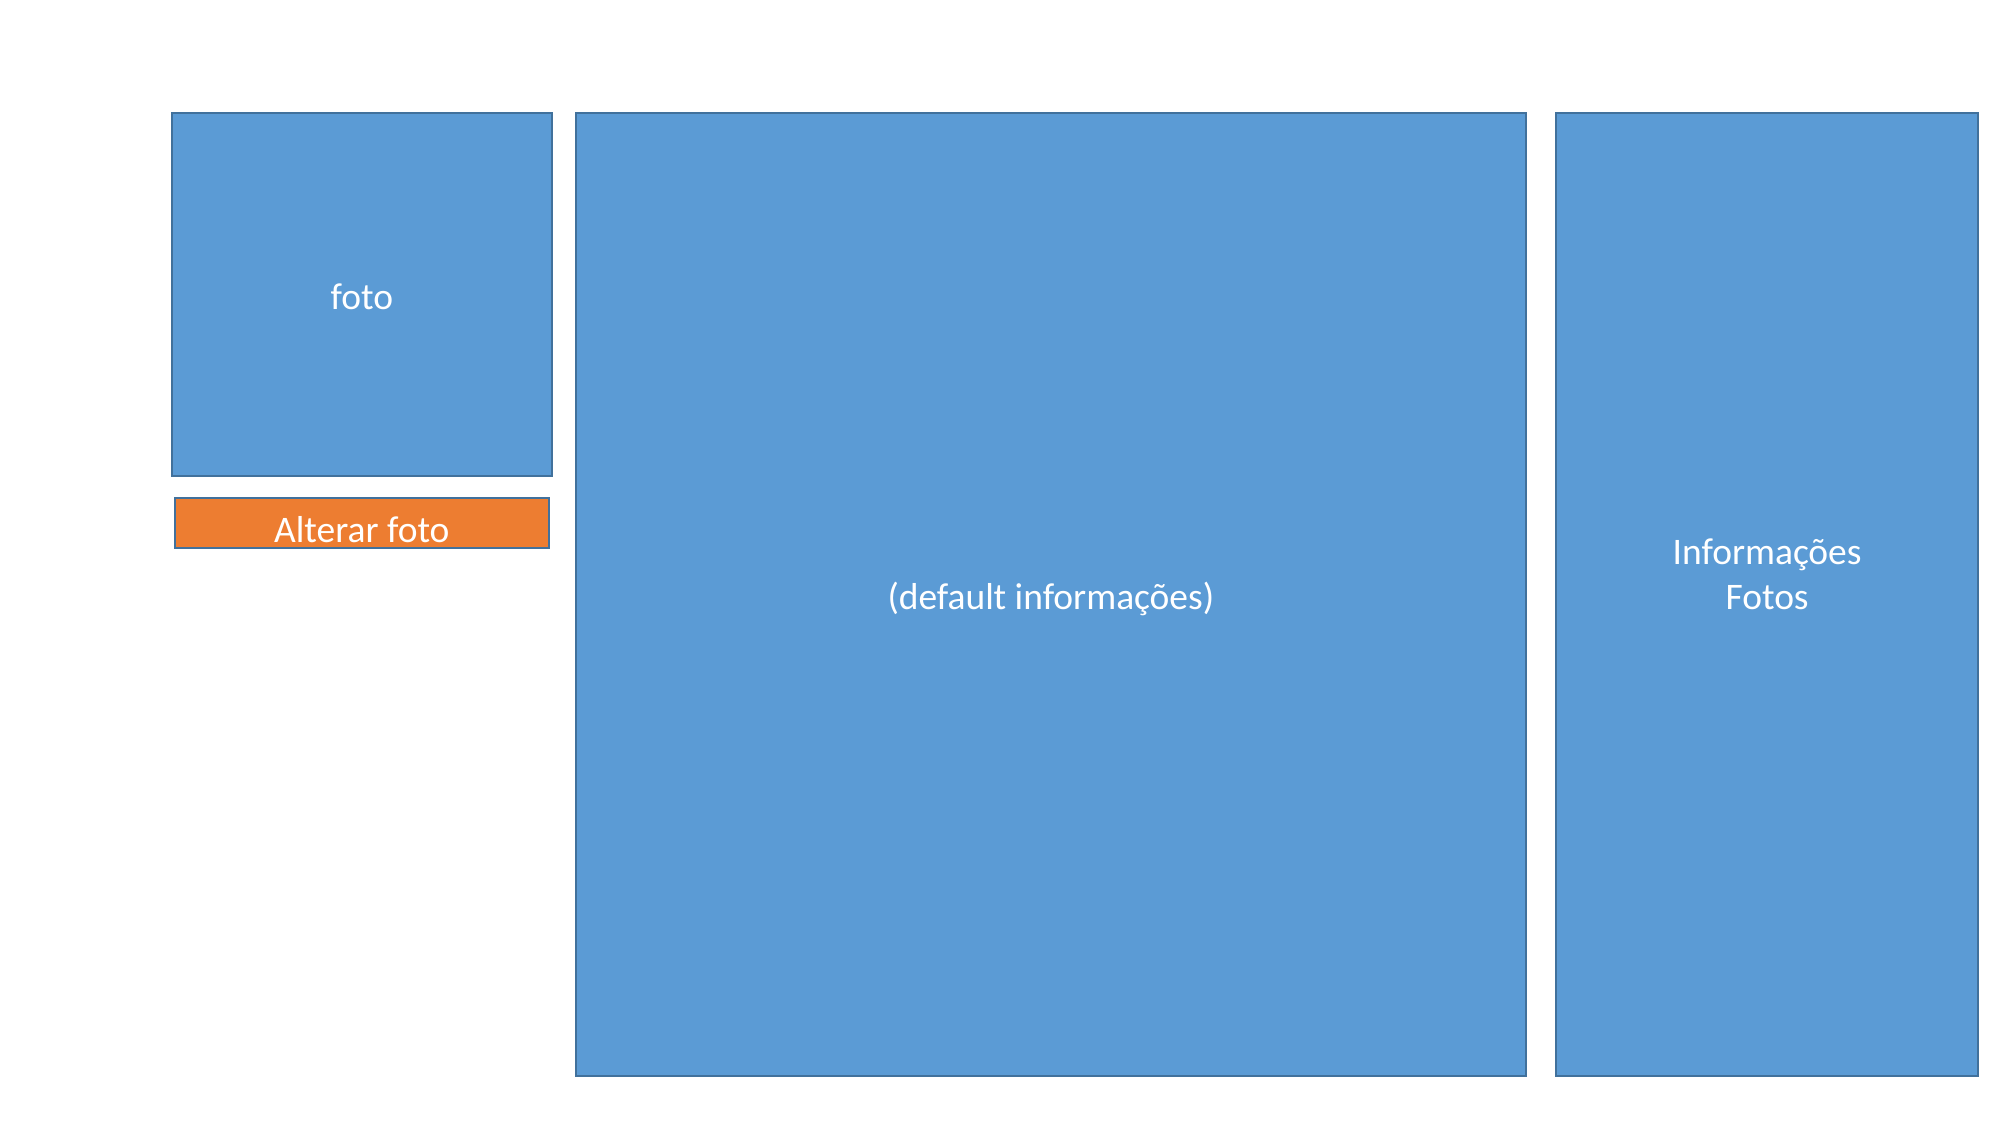

foto
(default informações)
Informações
Fotos
Alterar foto